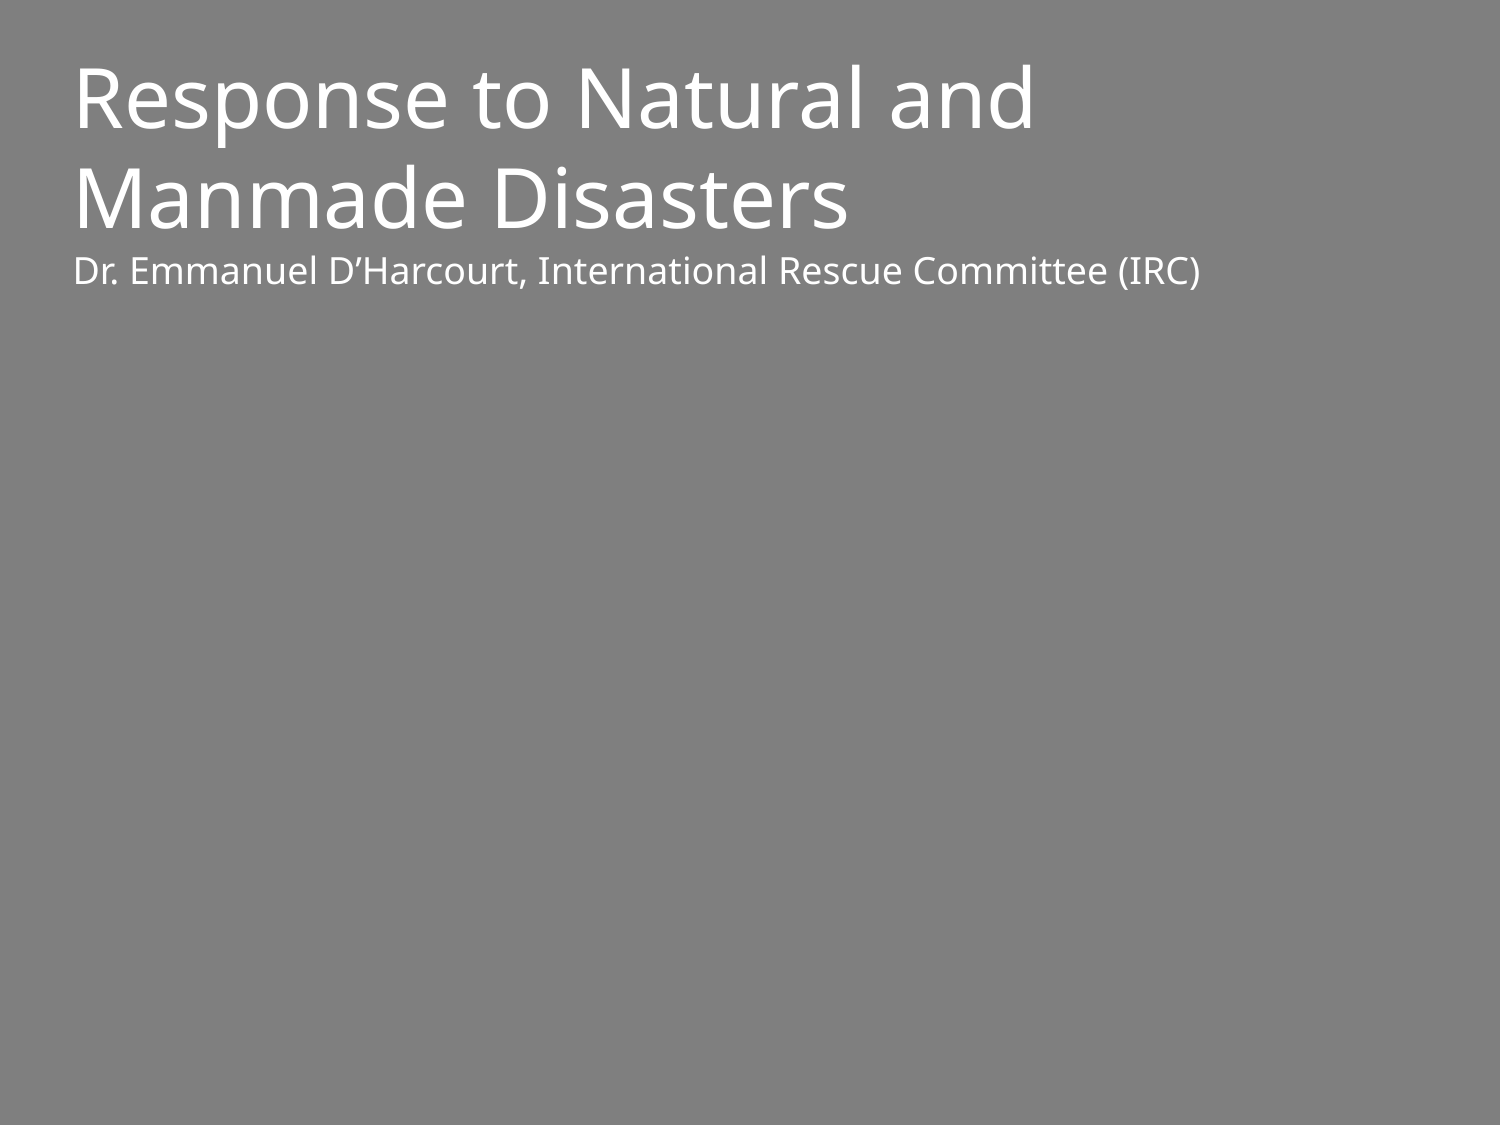

Response to Natural and Manmade Disasters
# Dr. Emmanuel D’Harcourt, International Rescue Committee (IRC)